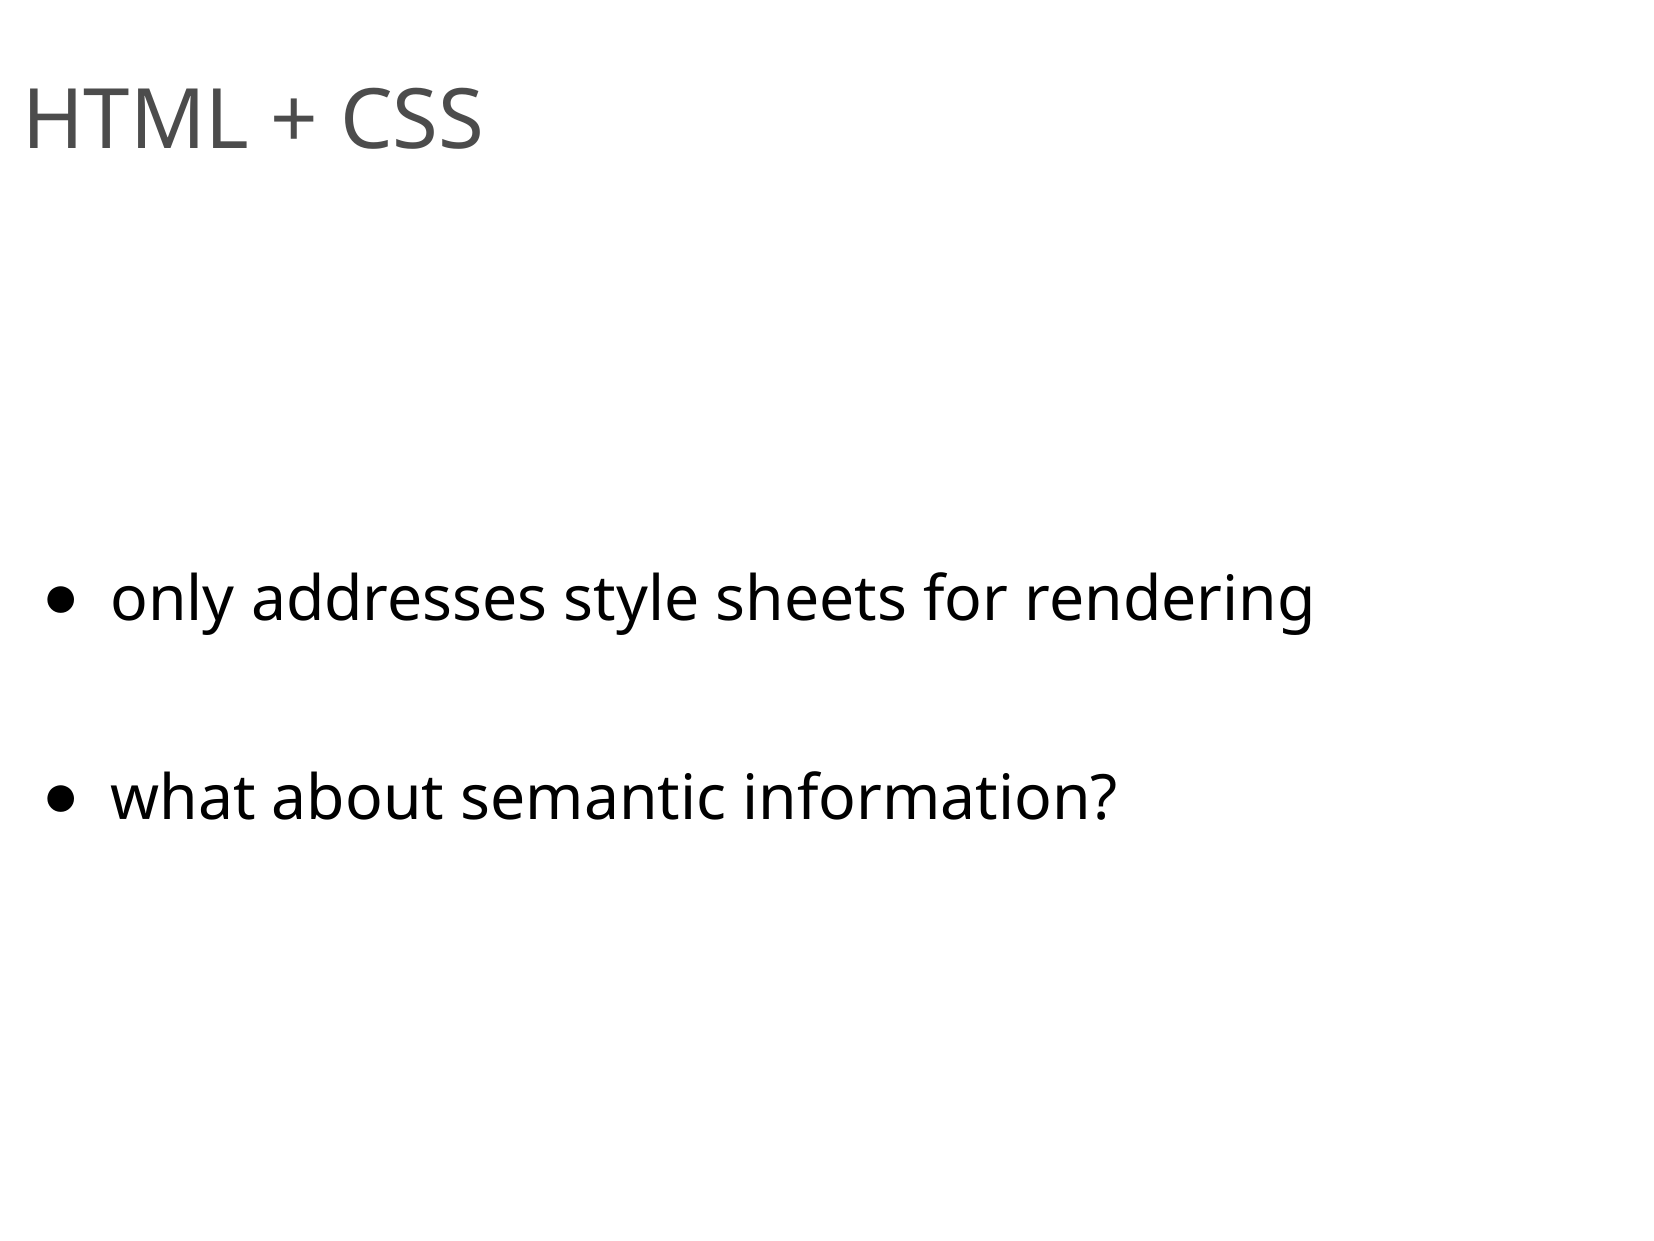

# HTML + CSS
only addresses style sheets for rendering
what about semantic information?